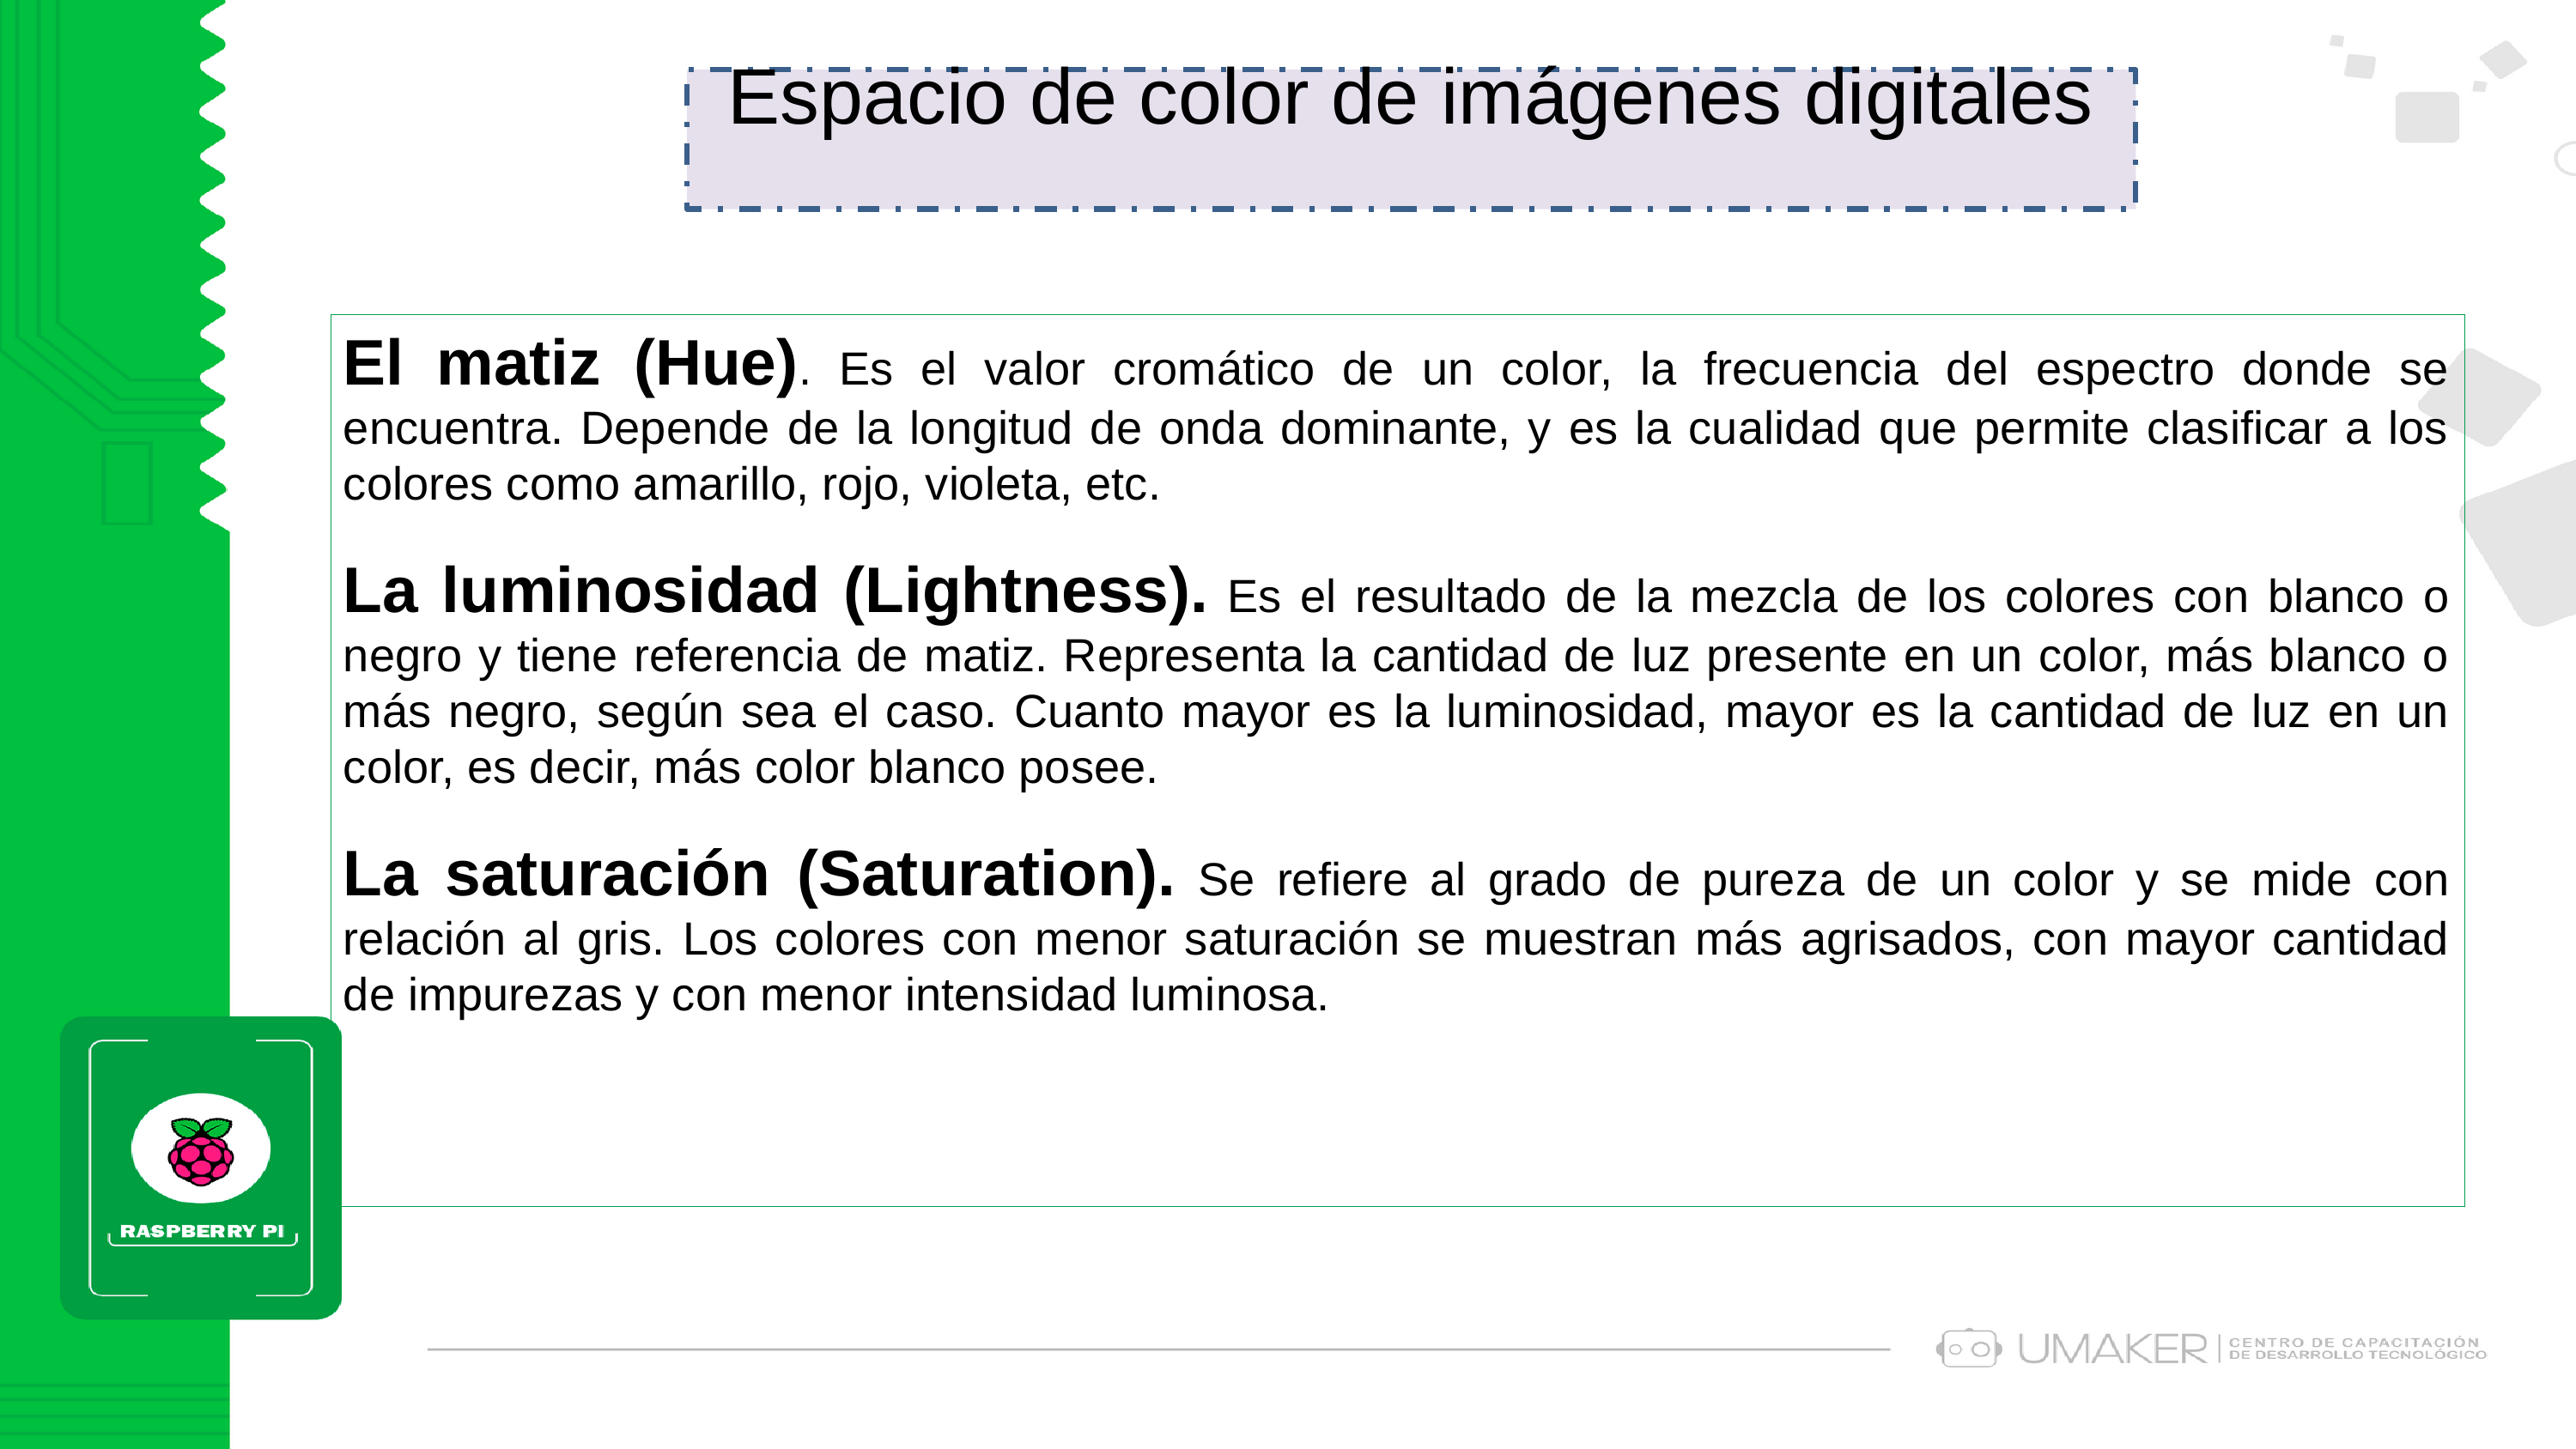

Espacio de color de imágenes digitales
El matiz (Hue). Es el valor cromático de un color, la frecuencia del espectro donde se encuentra. Depende de la longitud de onda dominante, y es la cualidad que permite clasificar a los colores como amarillo, rojo, violeta, etc.
La luminosidad (Lightness). Es el resultado de la mezcla de los colores con blanco o negro y tiene referencia de matiz. Representa la cantidad de luz presente en un color, más blanco o más negro, según sea el caso. Cuanto mayor es la luminosidad, mayor es la cantidad de luz en un color, es decir, más color blanco posee.
La saturación (Saturation). Se refiere al grado de pureza de un color y se mide con relación al gris. Los colores con menor saturación se muestran más agrisados, con mayor cantidad de impurezas y con menor intensidad luminosa.